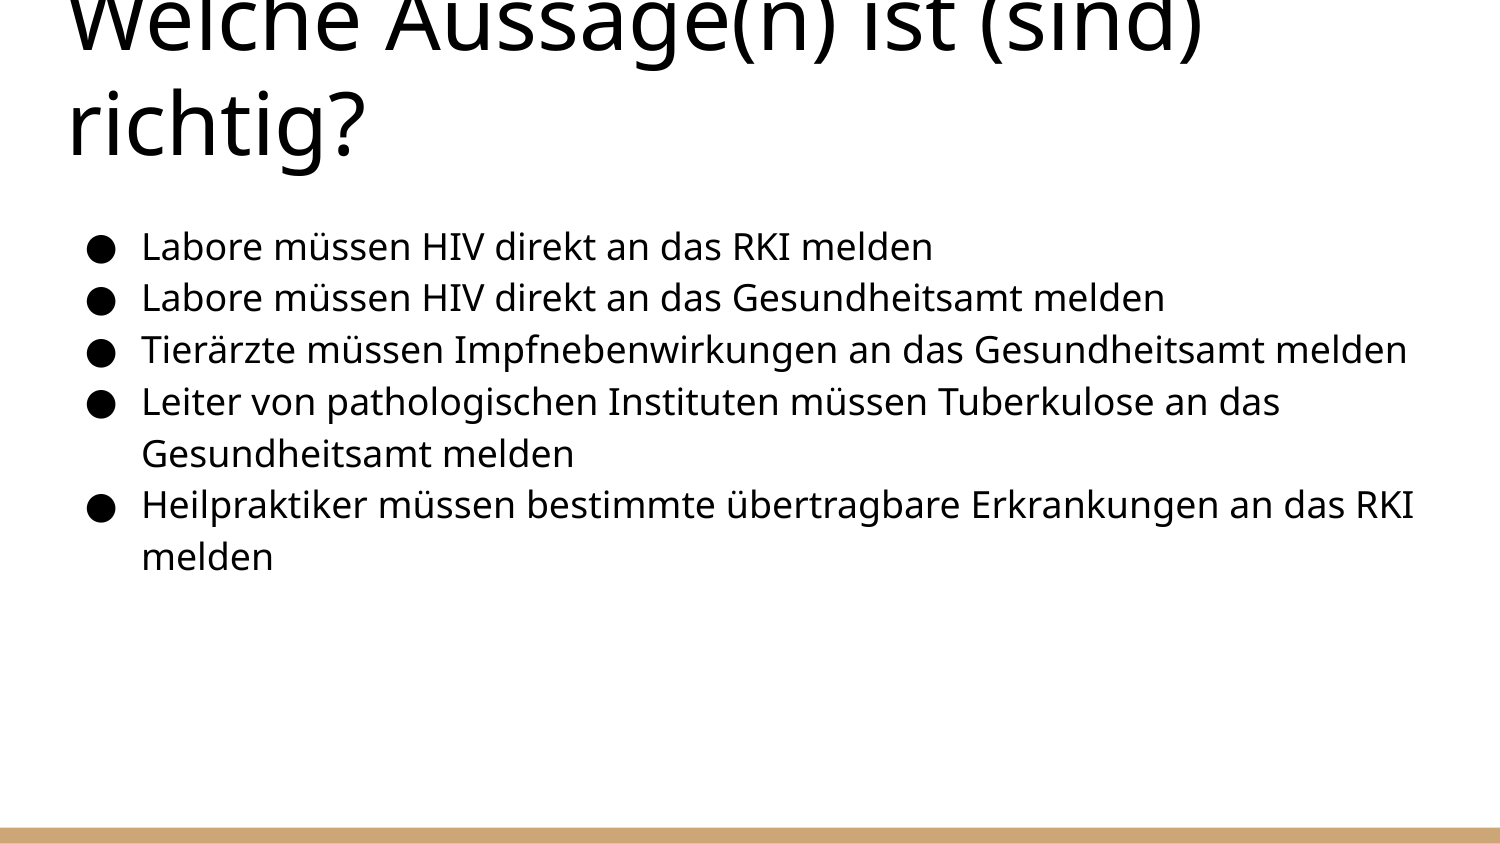

# Welche Aussage(n) ist (sind) richtig?
Labore müssen HIV direkt an das RKI melden
Labore müssen HIV direkt an das Gesundheitsamt melden
Tierärzte müssen Impfnebenwirkungen an das Gesundheitsamt melden
Leiter von pathologischen Instituten müssen Tuberkulose an das Gesundheitsamt melden
Heilpraktiker müssen bestimmte übertragbare Erkrankungen an das RKI melden